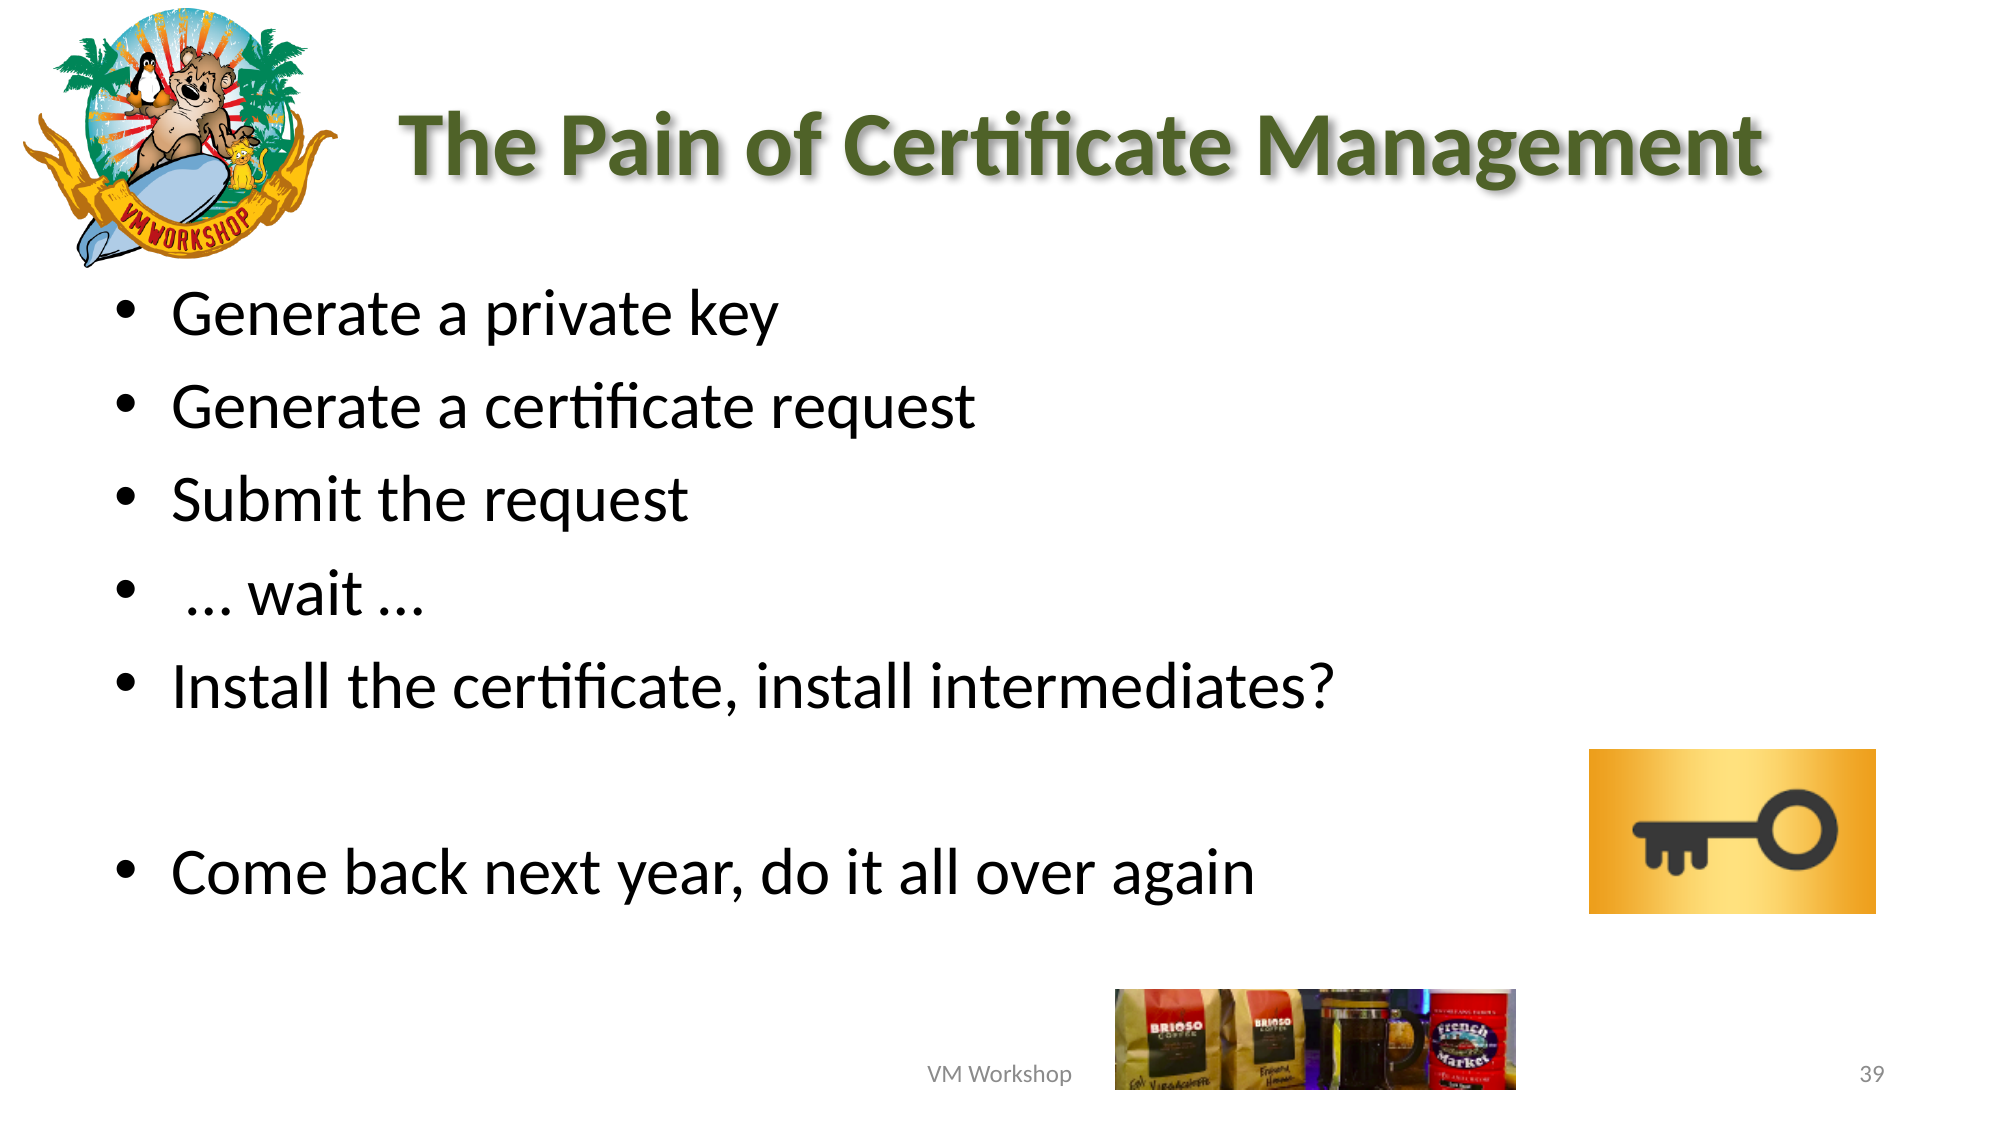

# The Pain of Certificate Management
Generate a private key
Generate a certificate request
Submit the request
 … wait …
Install the certificate, install intermediates?
Come back next year, do it all over again
VM Workshop
39